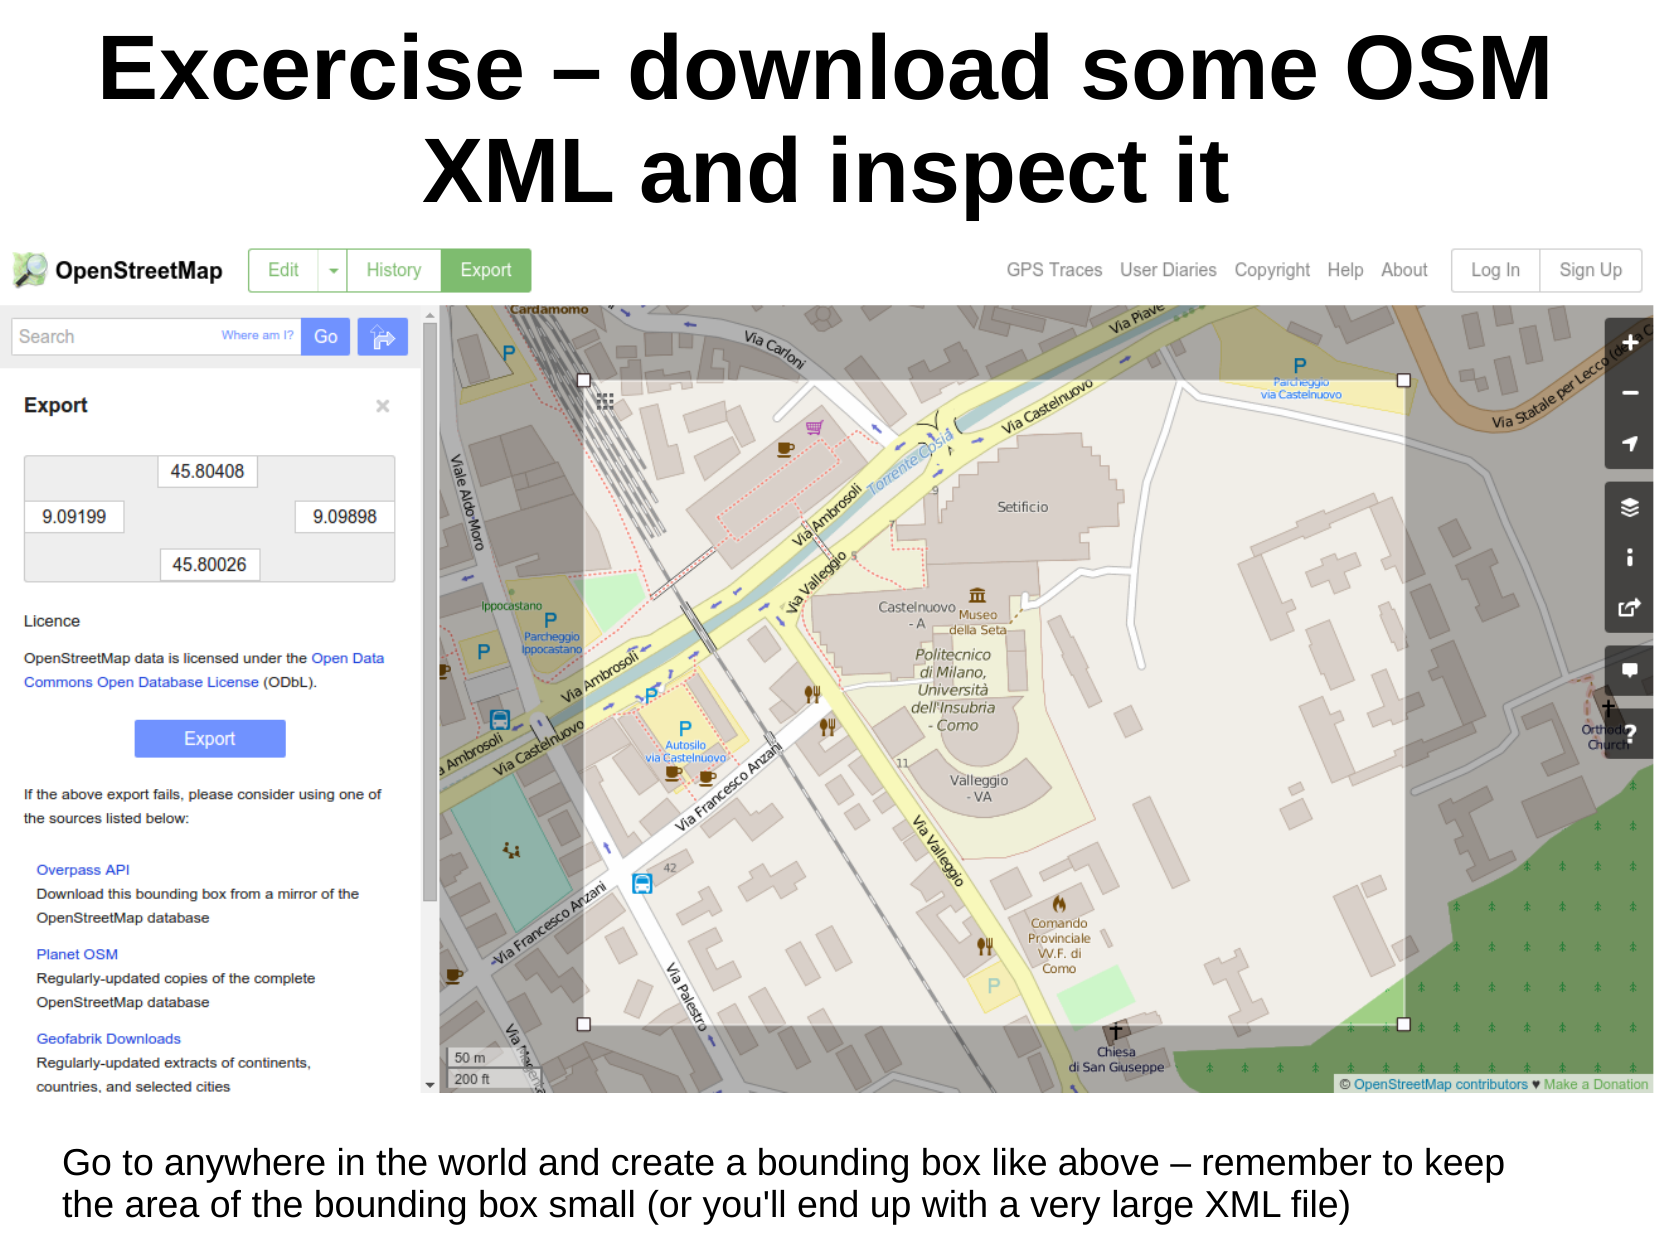

# Excercise – download some OSM XML and inspect it
Go to anywhere in the world and create a bounding box like above – remember to keep the area of the bounding box small (or you'll end up with a very large XML file)